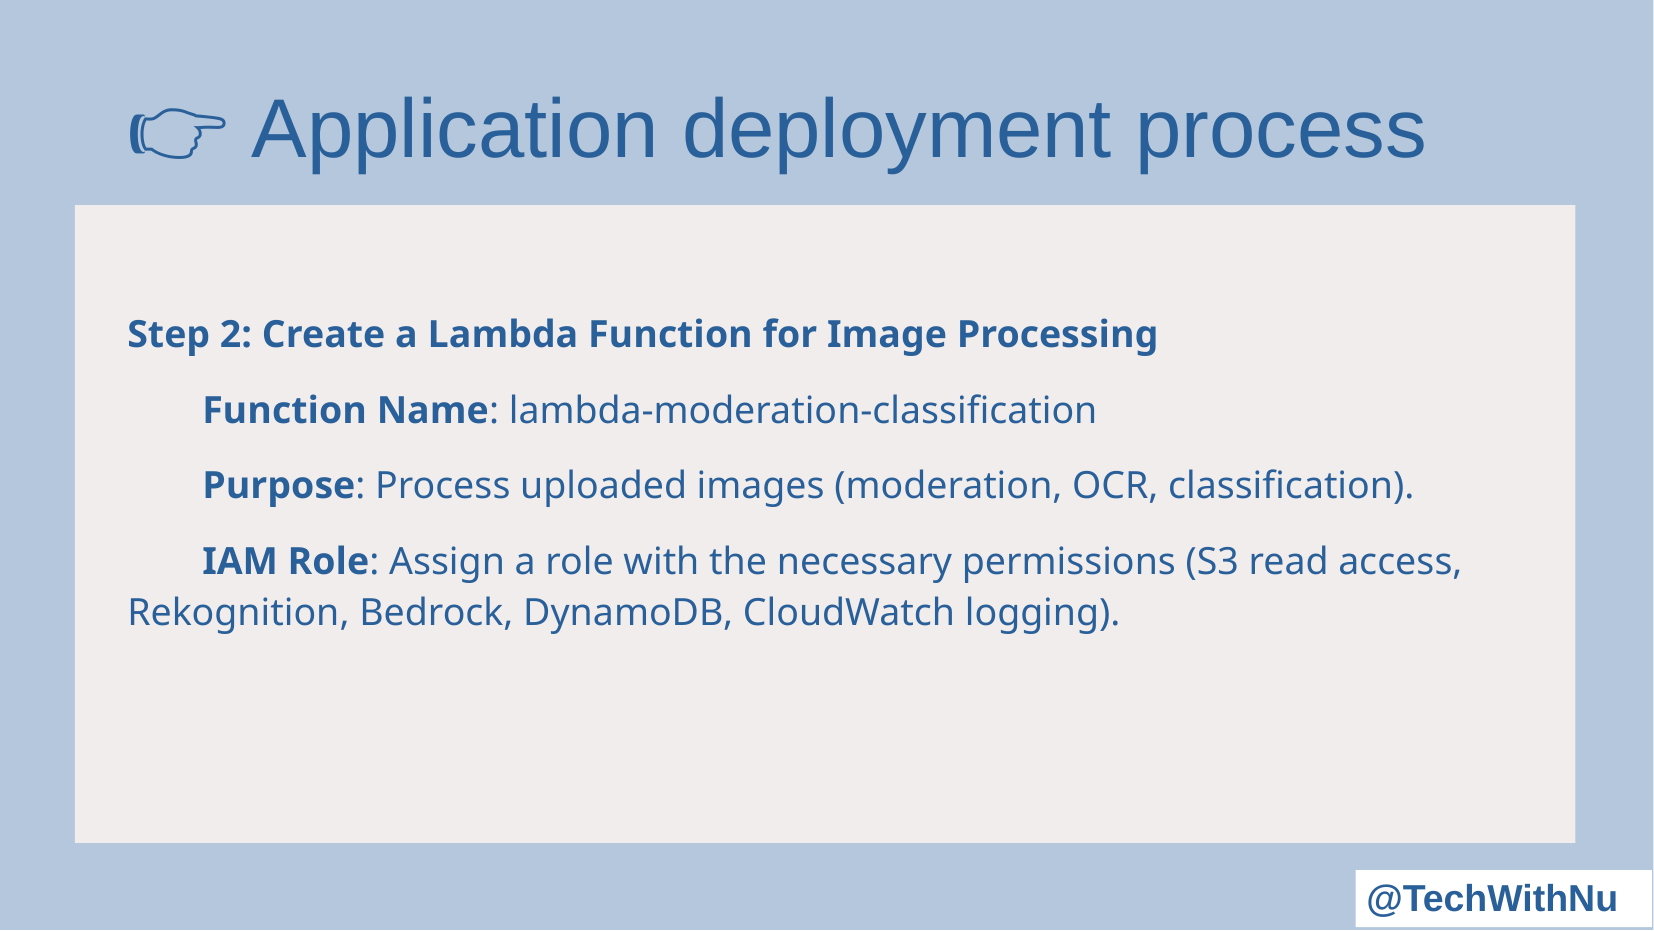

👉 Application deployment process
Step 2: Create a Lambda Function for Image Processing
	Function Name: lambda-moderation-classification
	Purpose: Process uploaded images (moderation, OCR, classification).
	IAM Role: Assign a role with the necessary permissions (S3 read access, Rekognition, Bedrock, DynamoDB, CloudWatch logging).
@TechWithNu